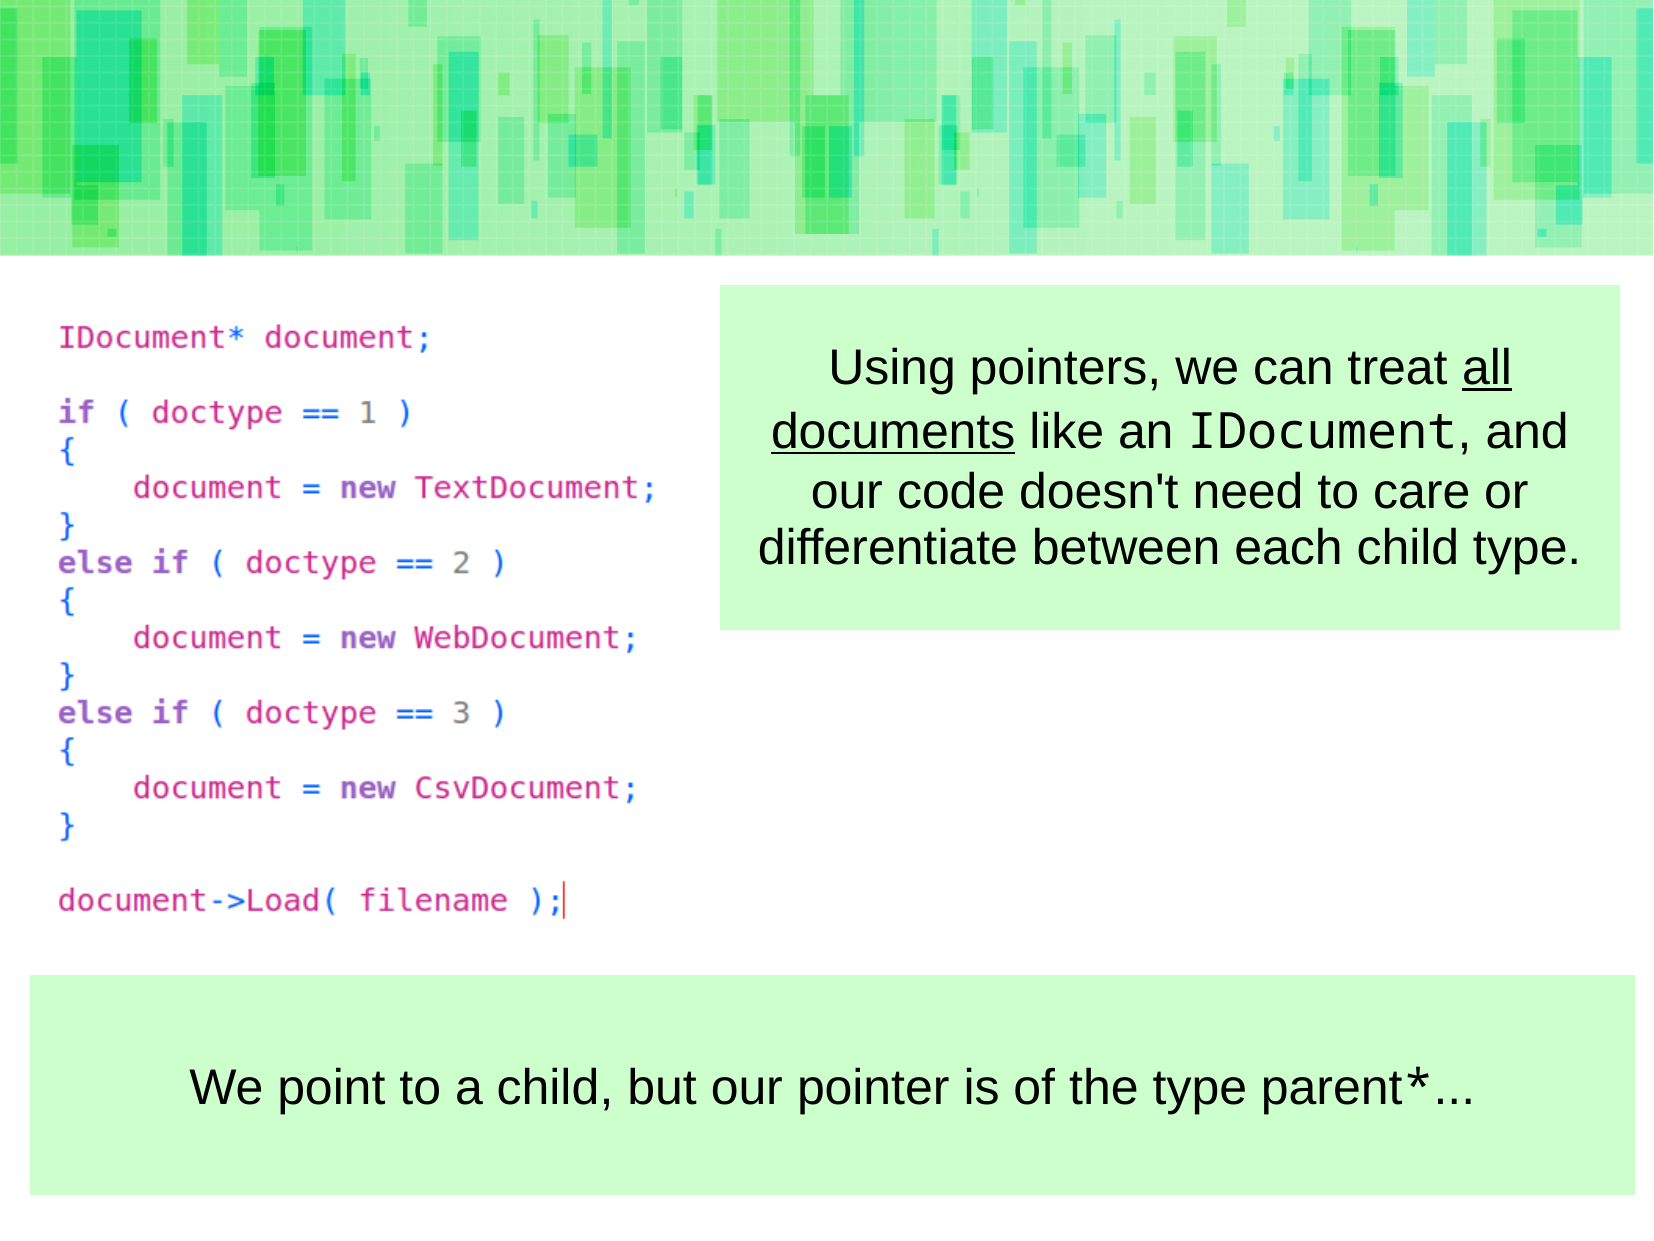

Using pointers, we can treat all documents like an IDocument, and our code doesn't need to care or differentiate between each child type.
We point to a child, but our pointer is of the type parent*...